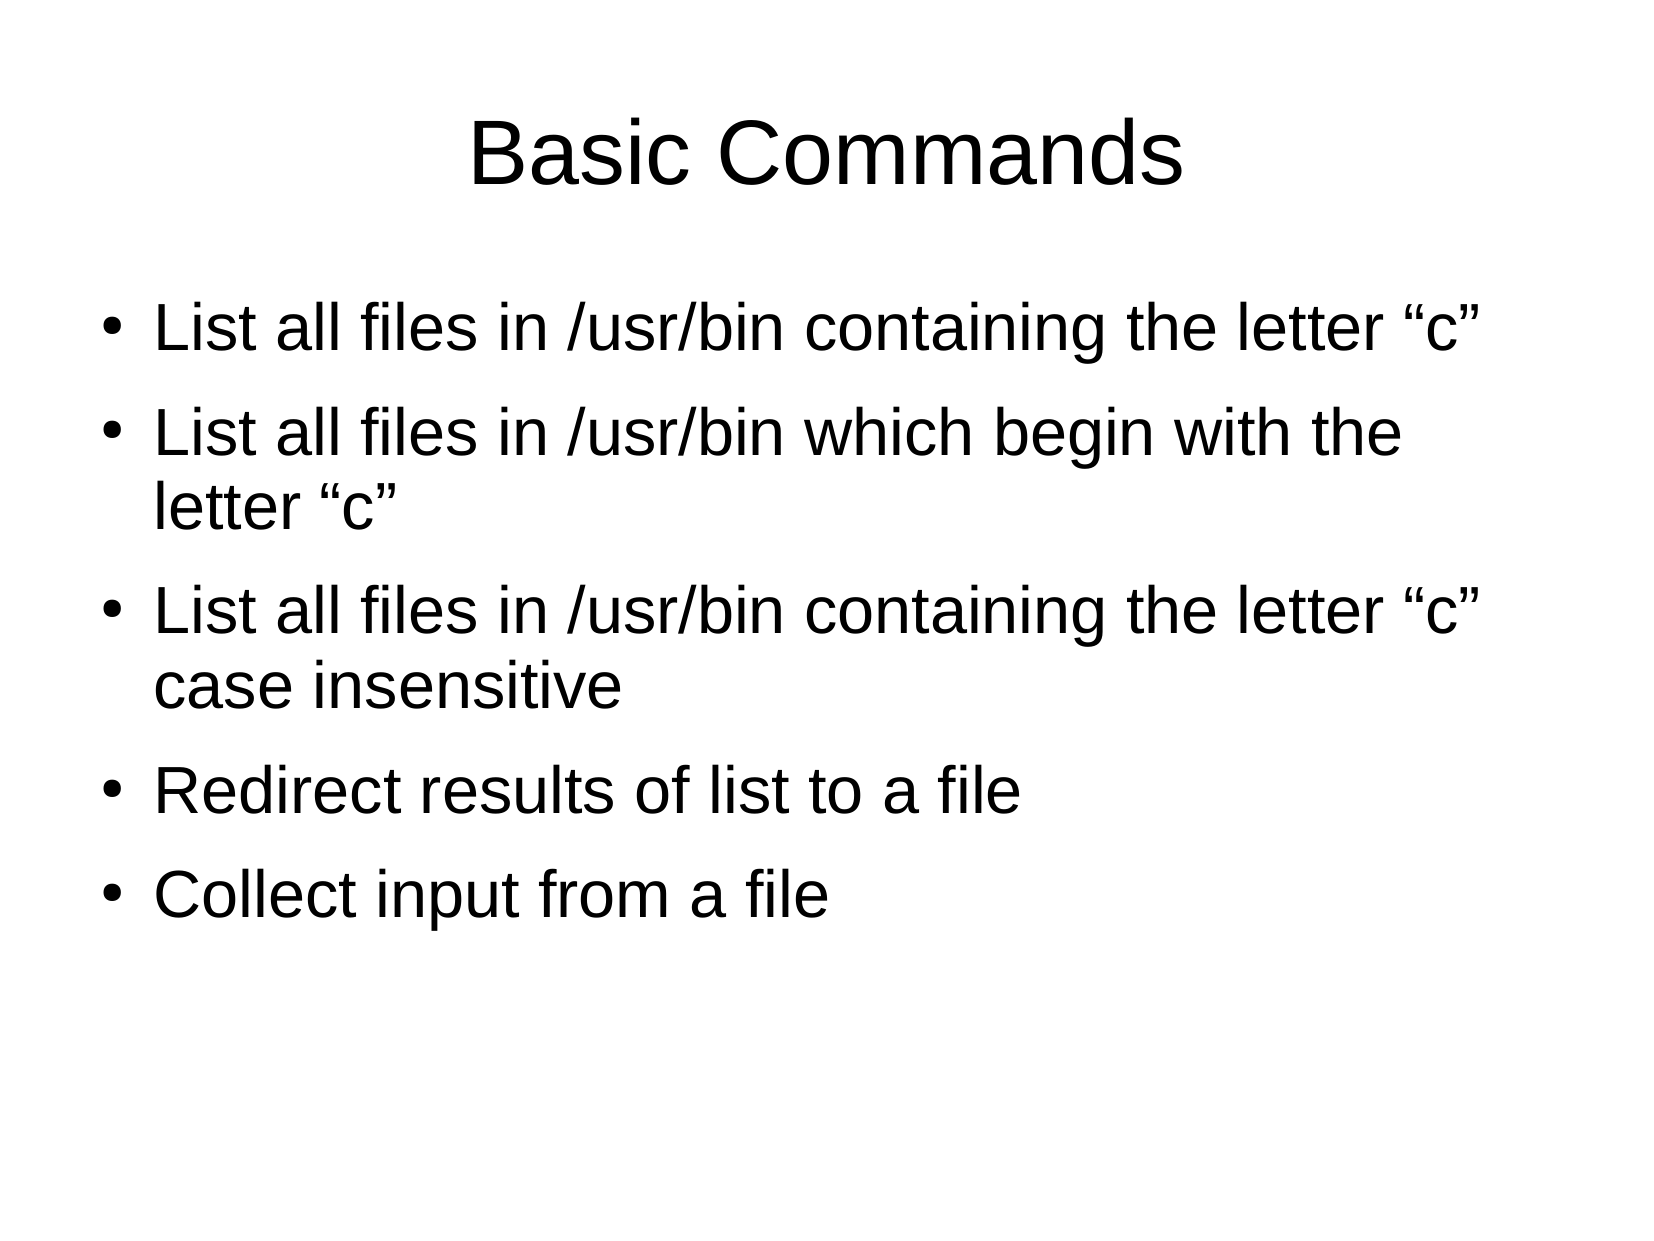

# Basic Commands
List all files in /usr/bin containing the letter “c”
List all files in /usr/bin which begin with the letter “c”
List all files in /usr/bin containing the letter “c” case insensitive
Redirect results of list to a file
Collect input from a file